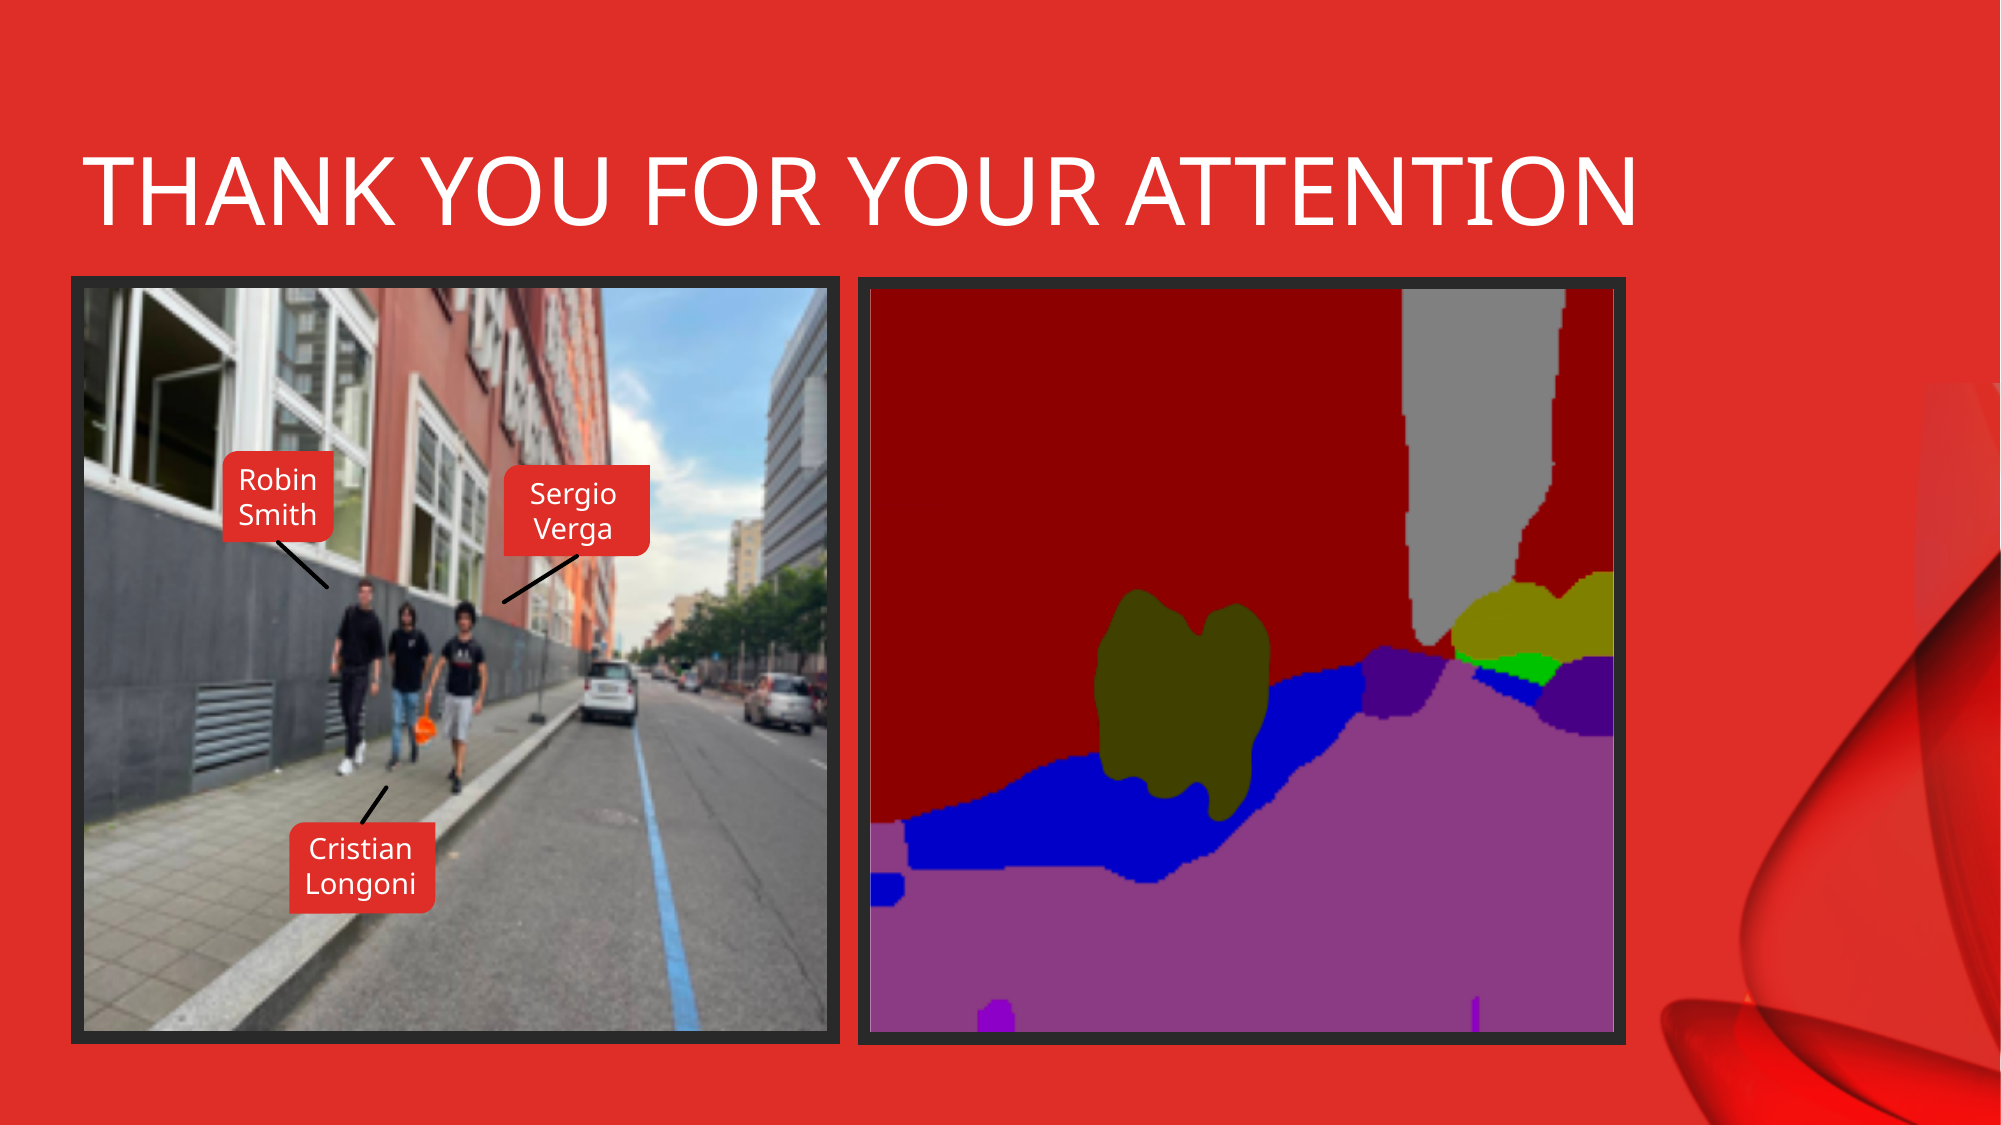

# Thank you for your attention
Robin
Smith
Sergio Verga
Robin Smith
Cristian Longoni